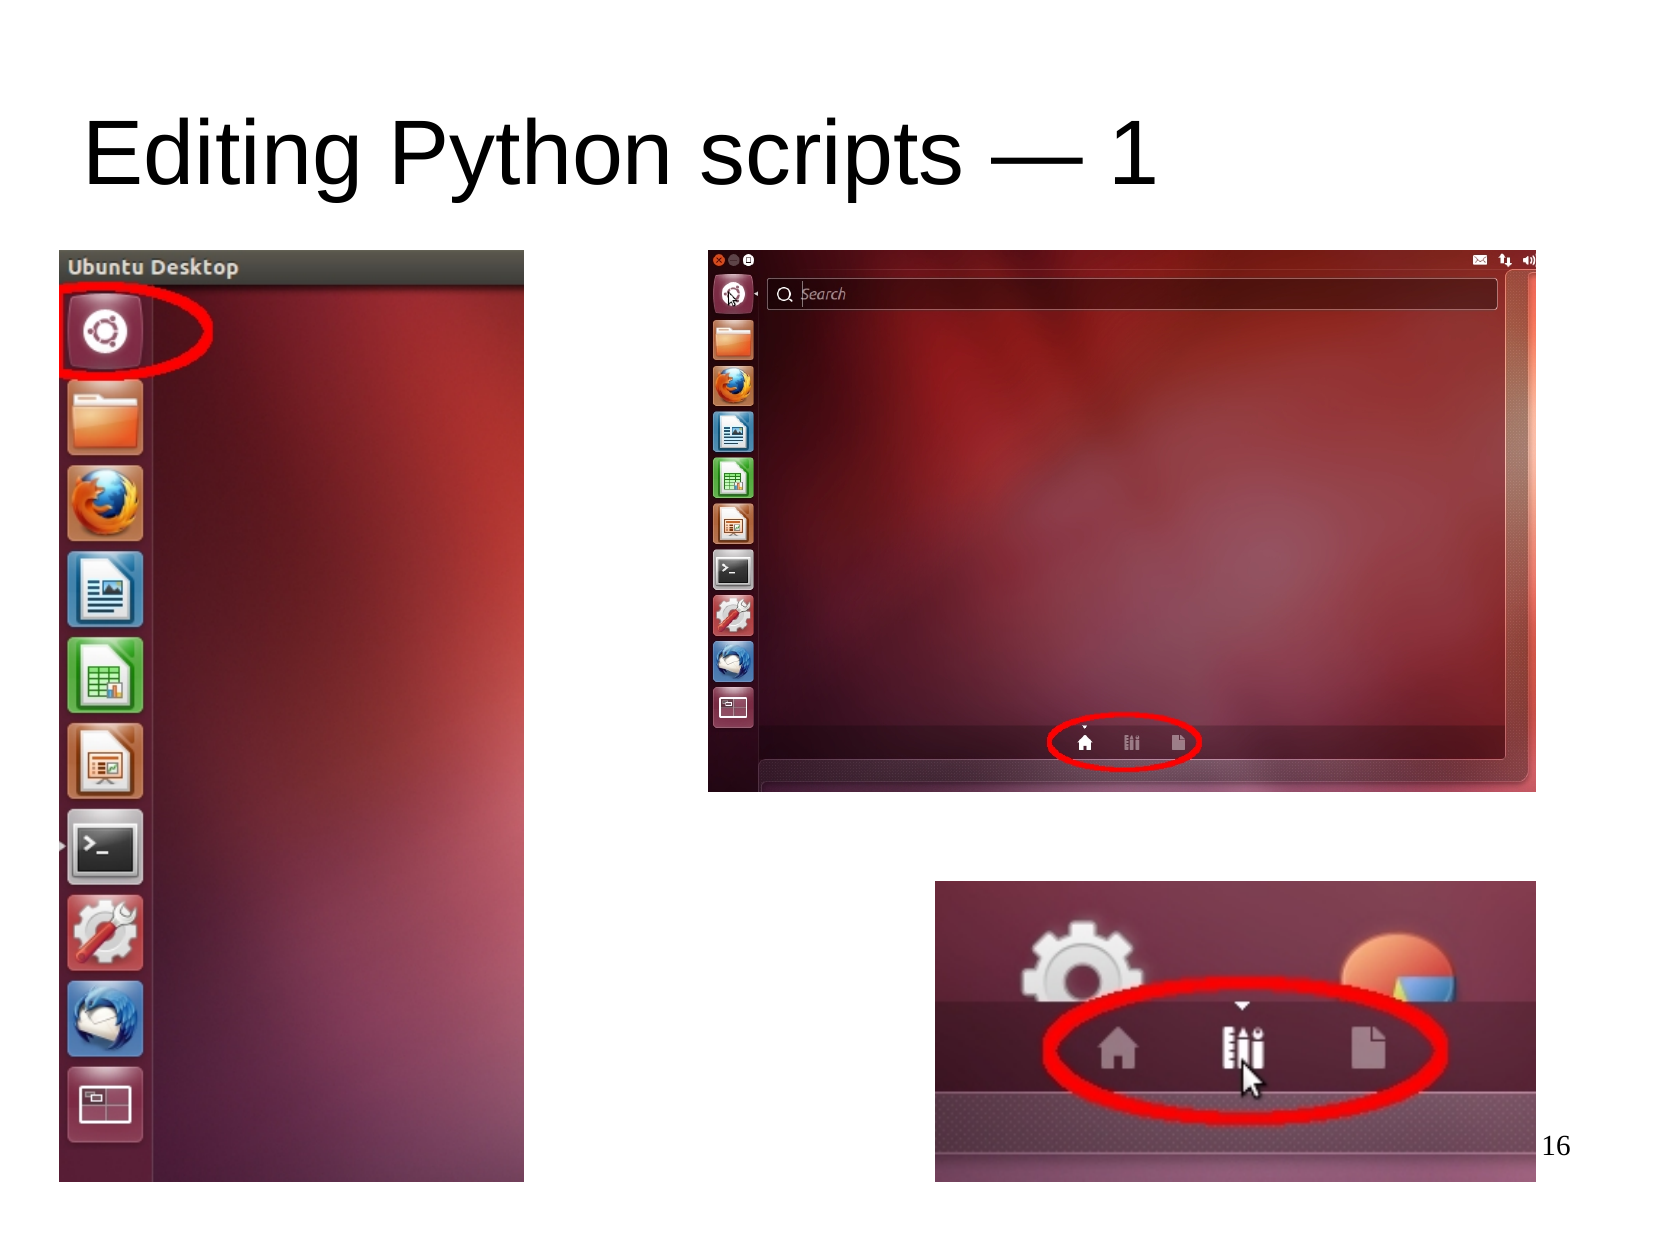

# Editing Python scripts ― 1
16